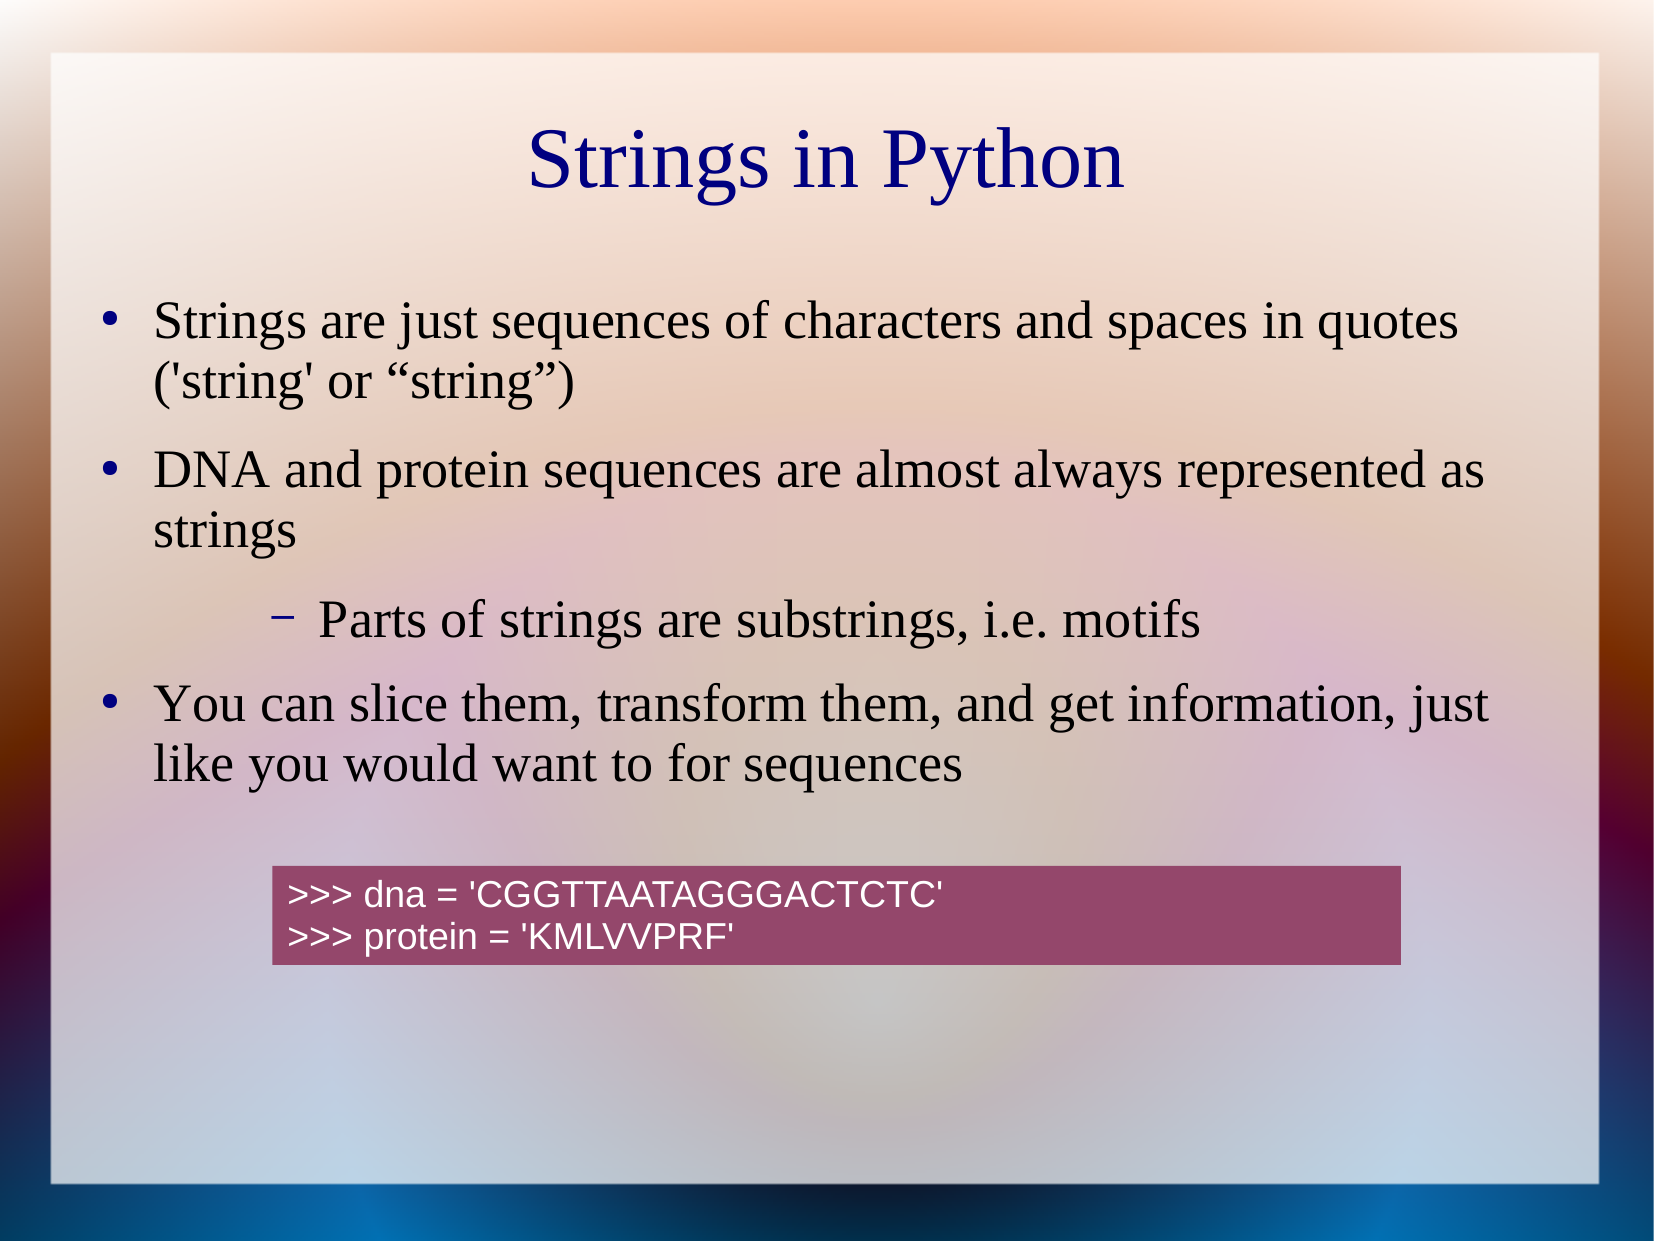

# Strings in Python
Strings are just sequences of characters and spaces in quotes ('string' or “string”)
DNA and protein sequences are almost always represented as strings
Parts of strings are substrings, i.e. motifs
You can slice them, transform them, and get information, just like you would want to for sequences
>>> dna = 'CGGTTAATAGGGACTCTC'
>>> protein = 'KMLVVPRF'